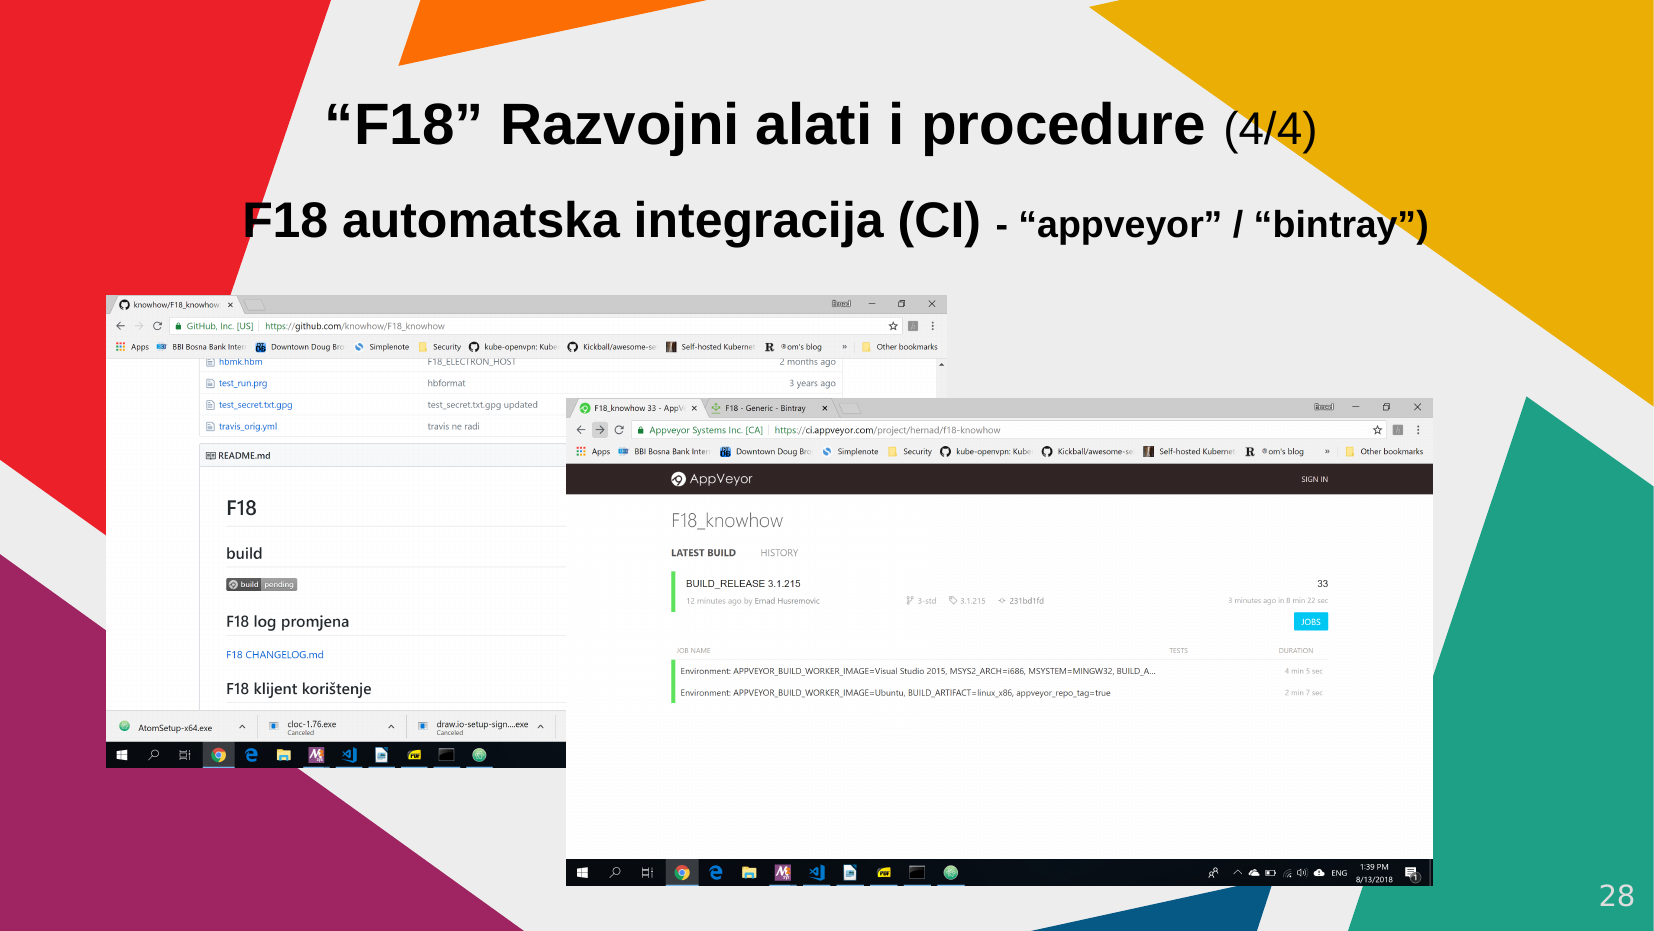

# “F18” Razvojni alati i procedure (4/4)
F18 automatska integracija (CI) - “appveyor” / “bintray”)
28